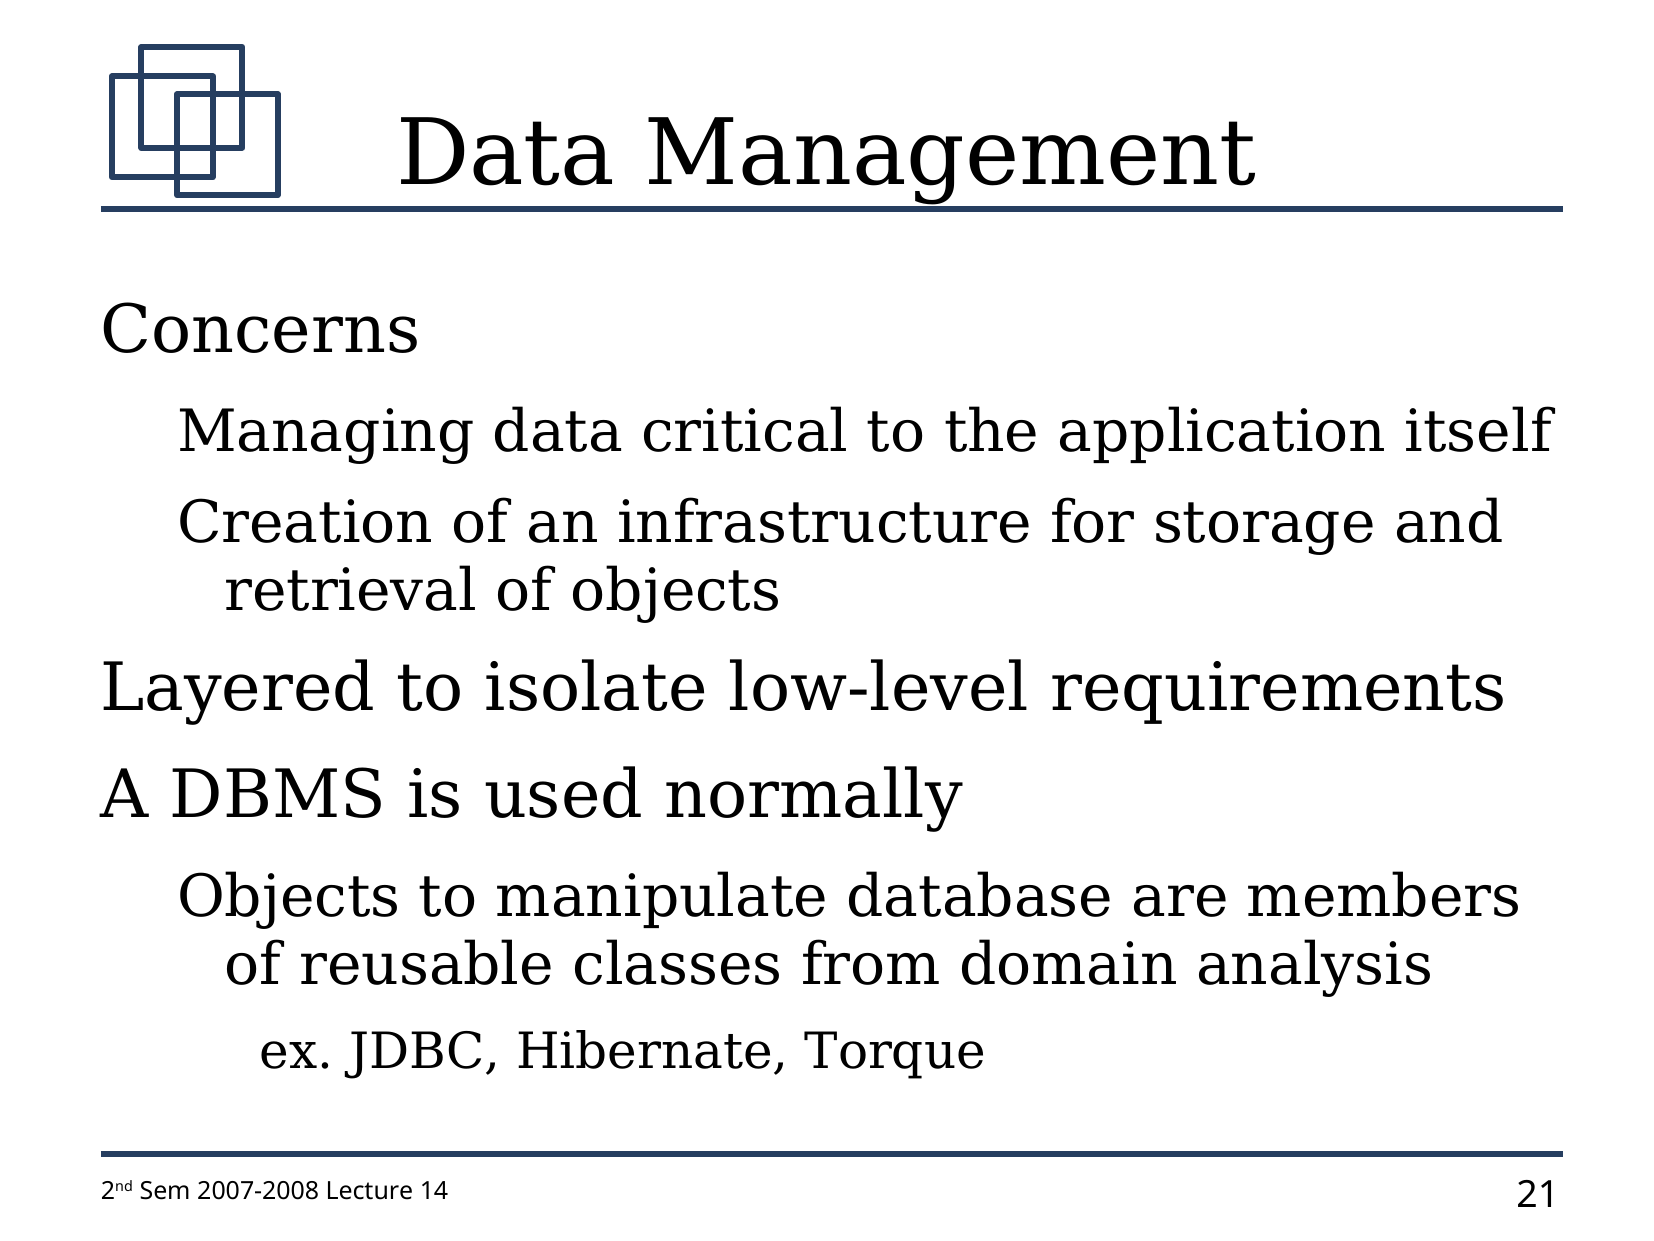

# Data Management
Concerns
Managing data critical to the application itself
Creation of an infrastructure for storage and retrieval of objects
Layered to isolate low-level requirements
A DBMS is used normally
Objects to manipulate database are members of reusable classes from domain analysis
ex. JDBC, Hibernate, Torque